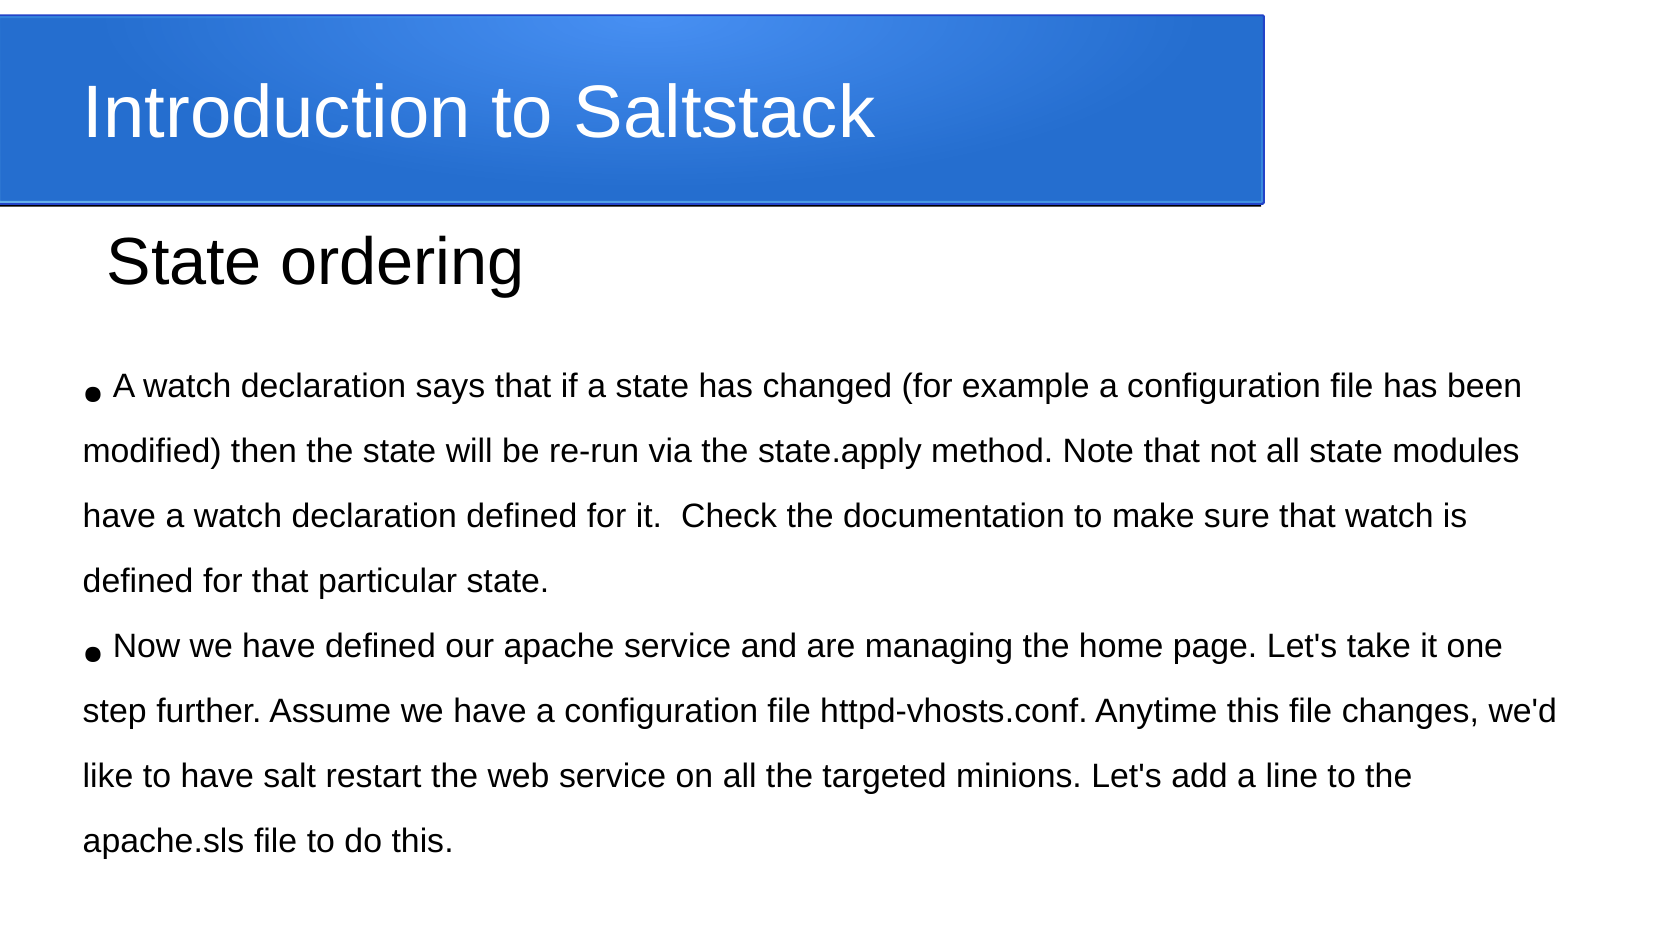

# Introduction to Saltstack
State ordering
 A watch declaration says that if a state has changed (for example a configuration file has been modified) then the state will be re-run via the state.apply method. Note that not all state modules have a watch declaration defined for it. Check the documentation to make sure that watch is defined for that particular state.
 Now we have defined our apache service and are managing the home page. Let's take it one step further. Assume we have a configuration file httpd-vhosts.conf. Anytime this file changes, we'd like to have salt restart the web service on all the targeted minions. Let's add a line to the apache.sls file to do this.